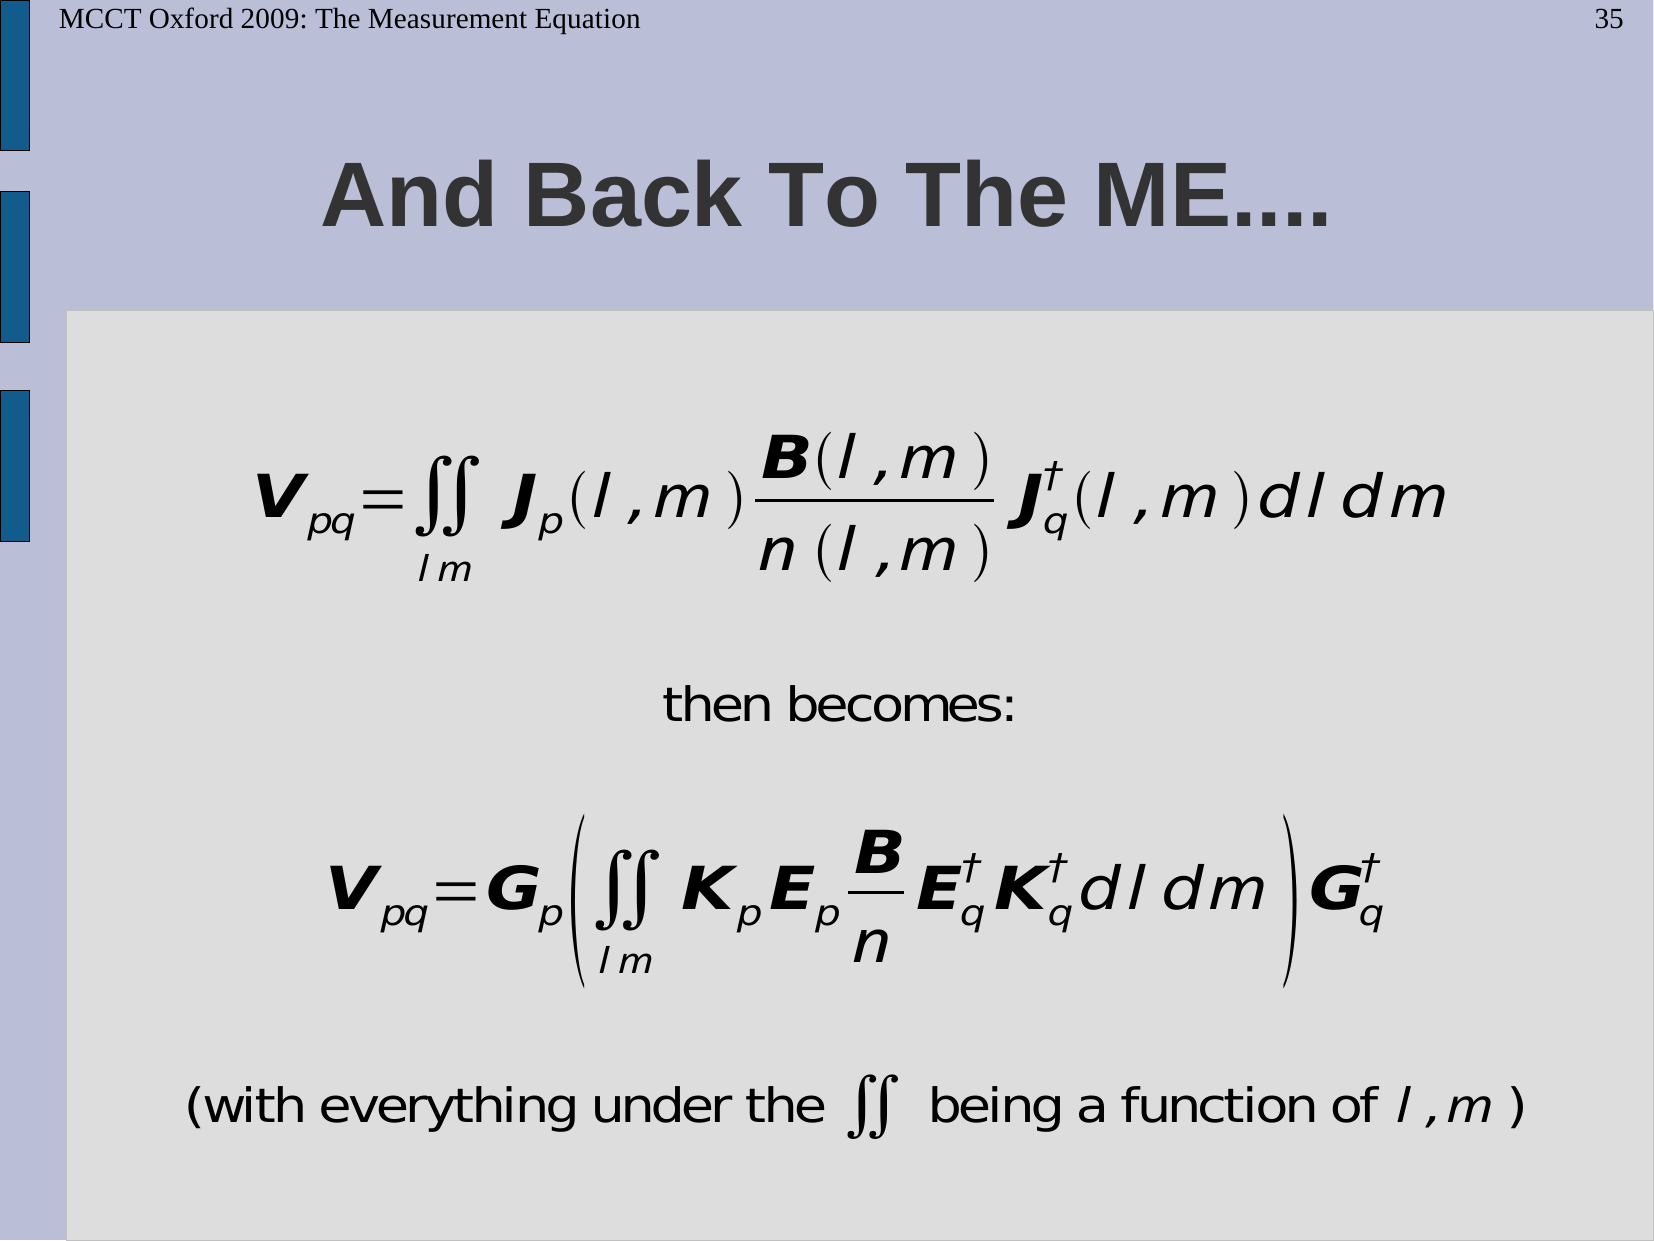

MCCT Oxford 2009: The Measurement Equation
35
# And Back To The ME....